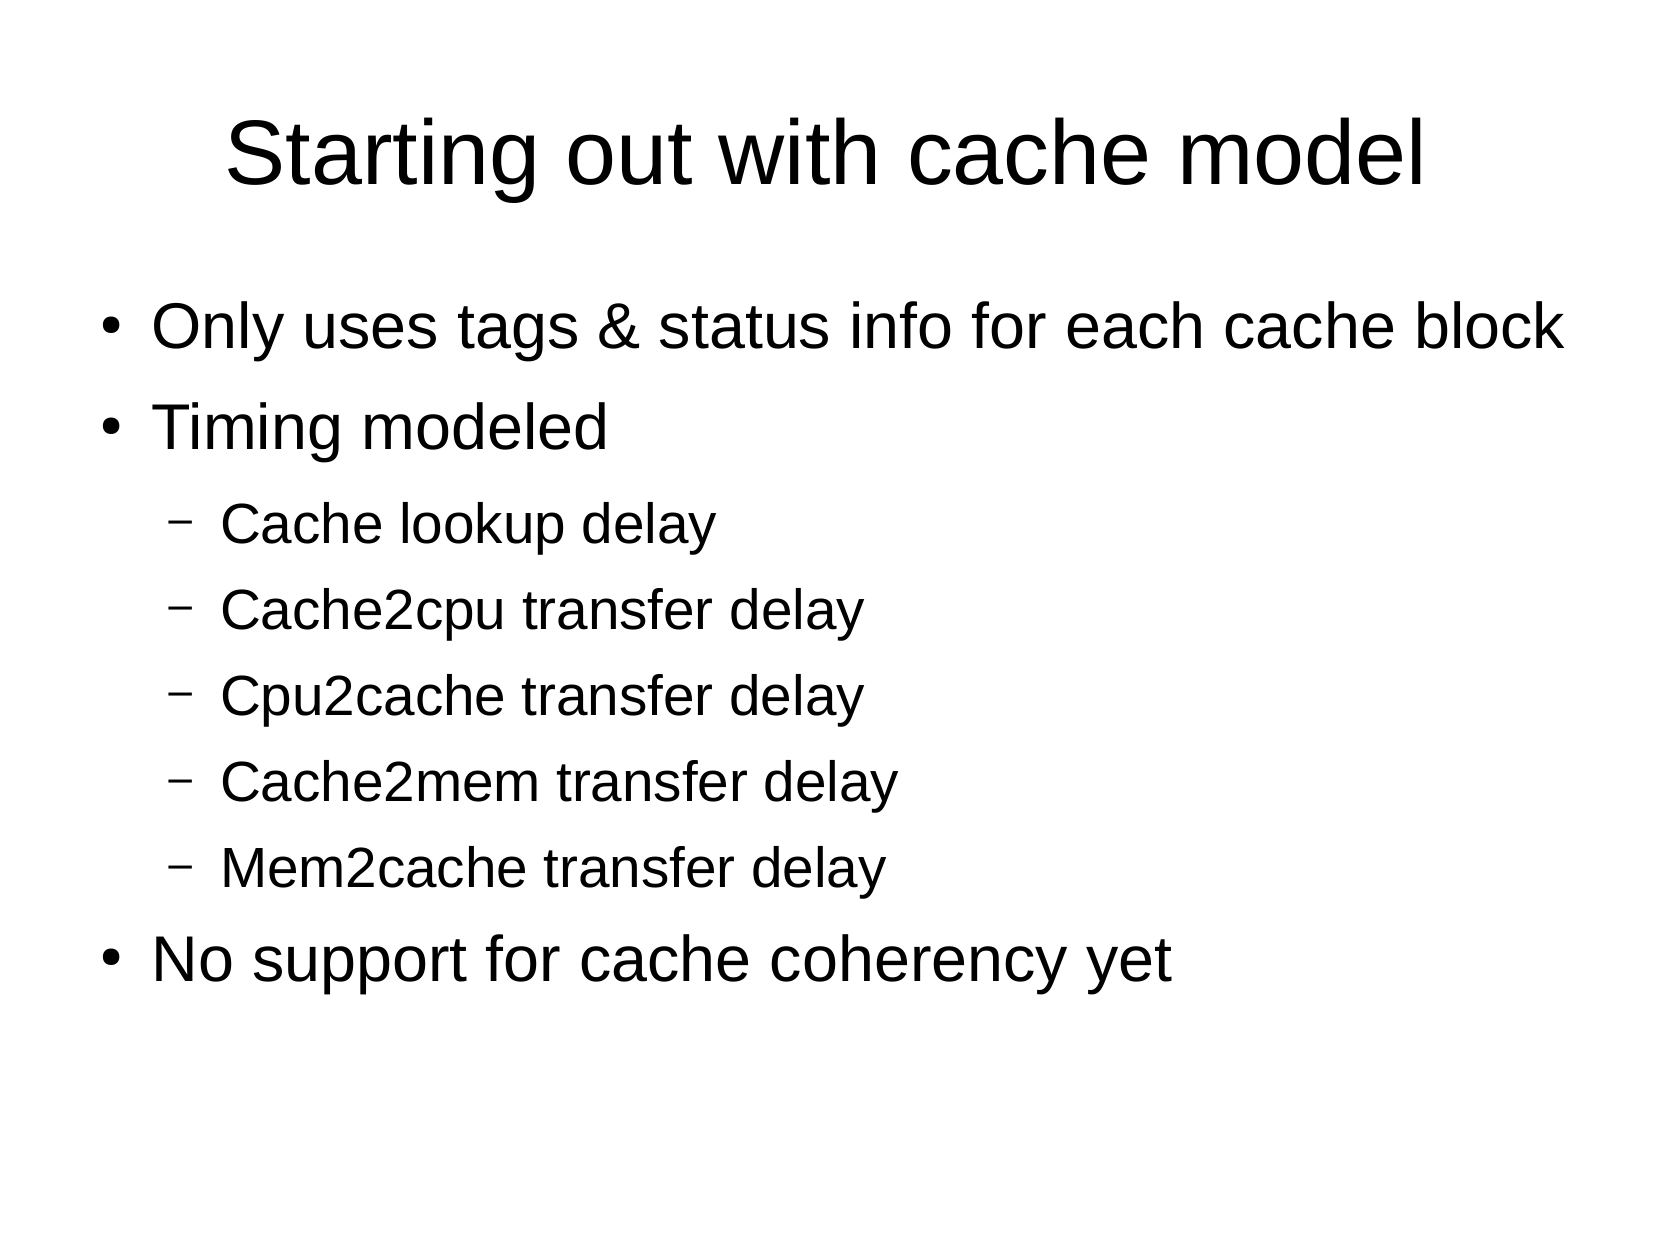

# Starting out with cache model
Only uses tags & status info for each cache block
Timing modeled
Cache lookup delay
Cache2cpu transfer delay
Cpu2cache transfer delay
Cache2mem transfer delay
Mem2cache transfer delay
No support for cache coherency yet